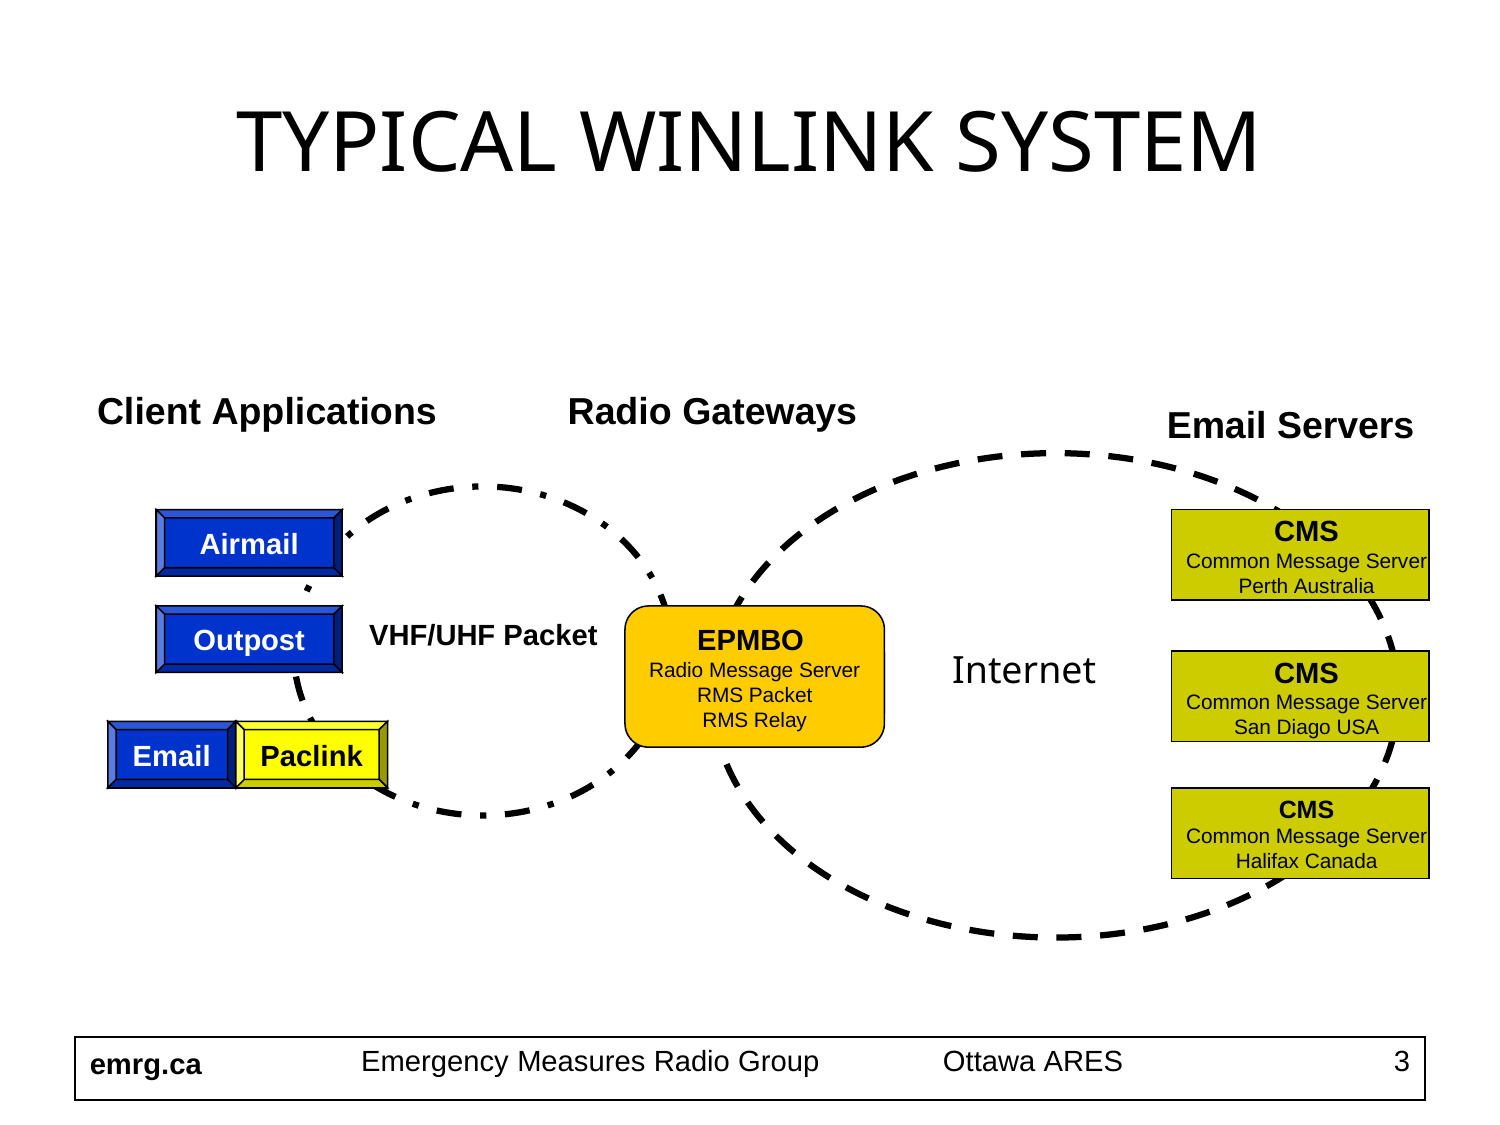

# TYPICAL WINLINK SYSTEM
Client Applications
Radio Gateways
Email Servers
CMS
Common Message Server
Perth Australia
CMS
Common Message Server
San Diago USA
CMS
Common Message Server
Halifax Canada
Internet
VHF/UHF Packet
Airmail
Outpost
EPMBO
Radio Message Server
RMS Packet
RMS Relay
Telpac
Radio Message Server
RMS Packet
Email
Paclink
Emergency Measures Radio Group Ottawa ARES
3